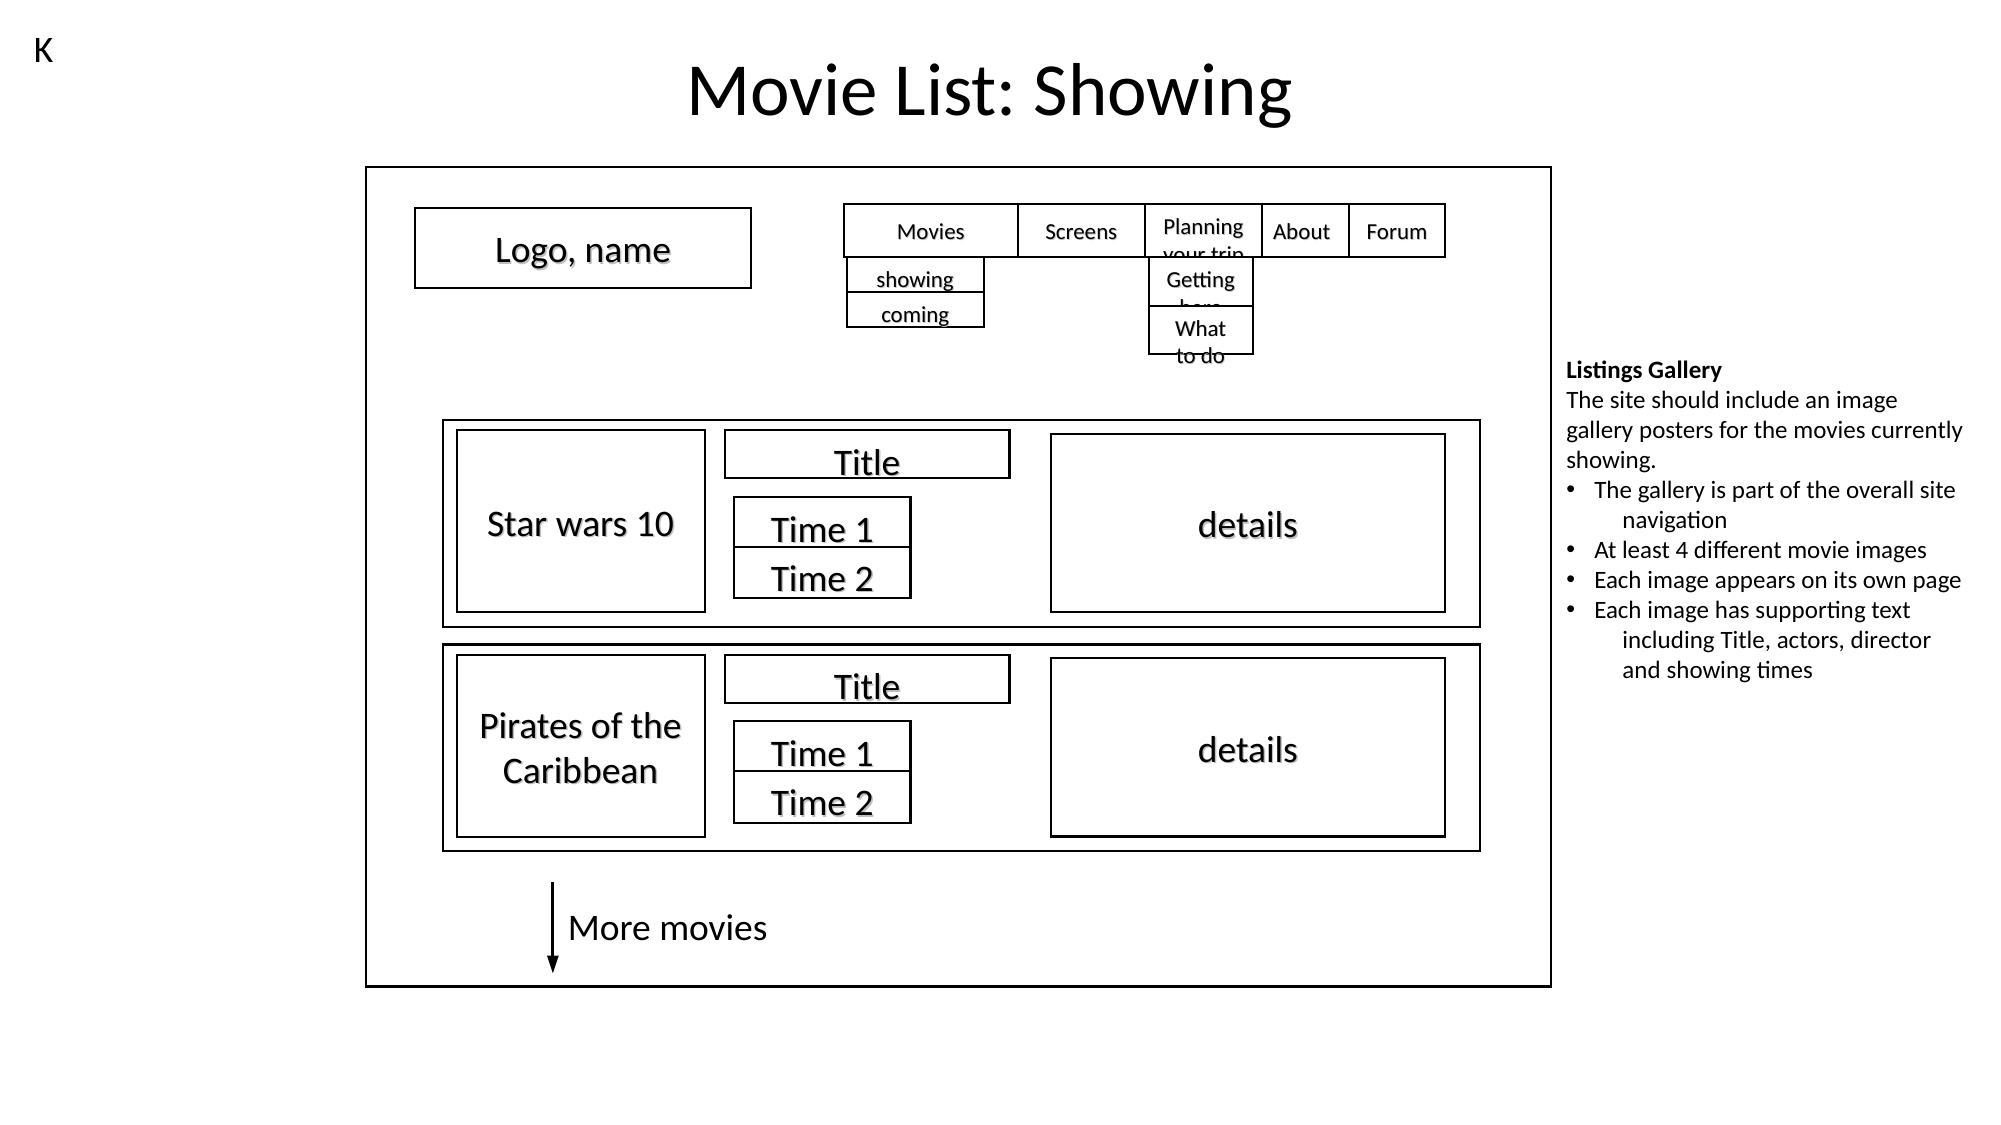

K
Movie List: Showing
Movies
Screens
Planning your trip
About
Forum
Logo, name
showing
Getting here
coming
What to do
Listings Gallery
The site should include an image gallery posters for the movies currently showing.
The gallery is part of the overall site navigation
At least 4 different movie images
Each image appears on its own page
Each image has supporting text including Title, actors, director and showing times
Star wars 10
Title
details
Time 1
Time 2
Pirates of the Caribbean
Title
details
Time 1
Time 2
More movies